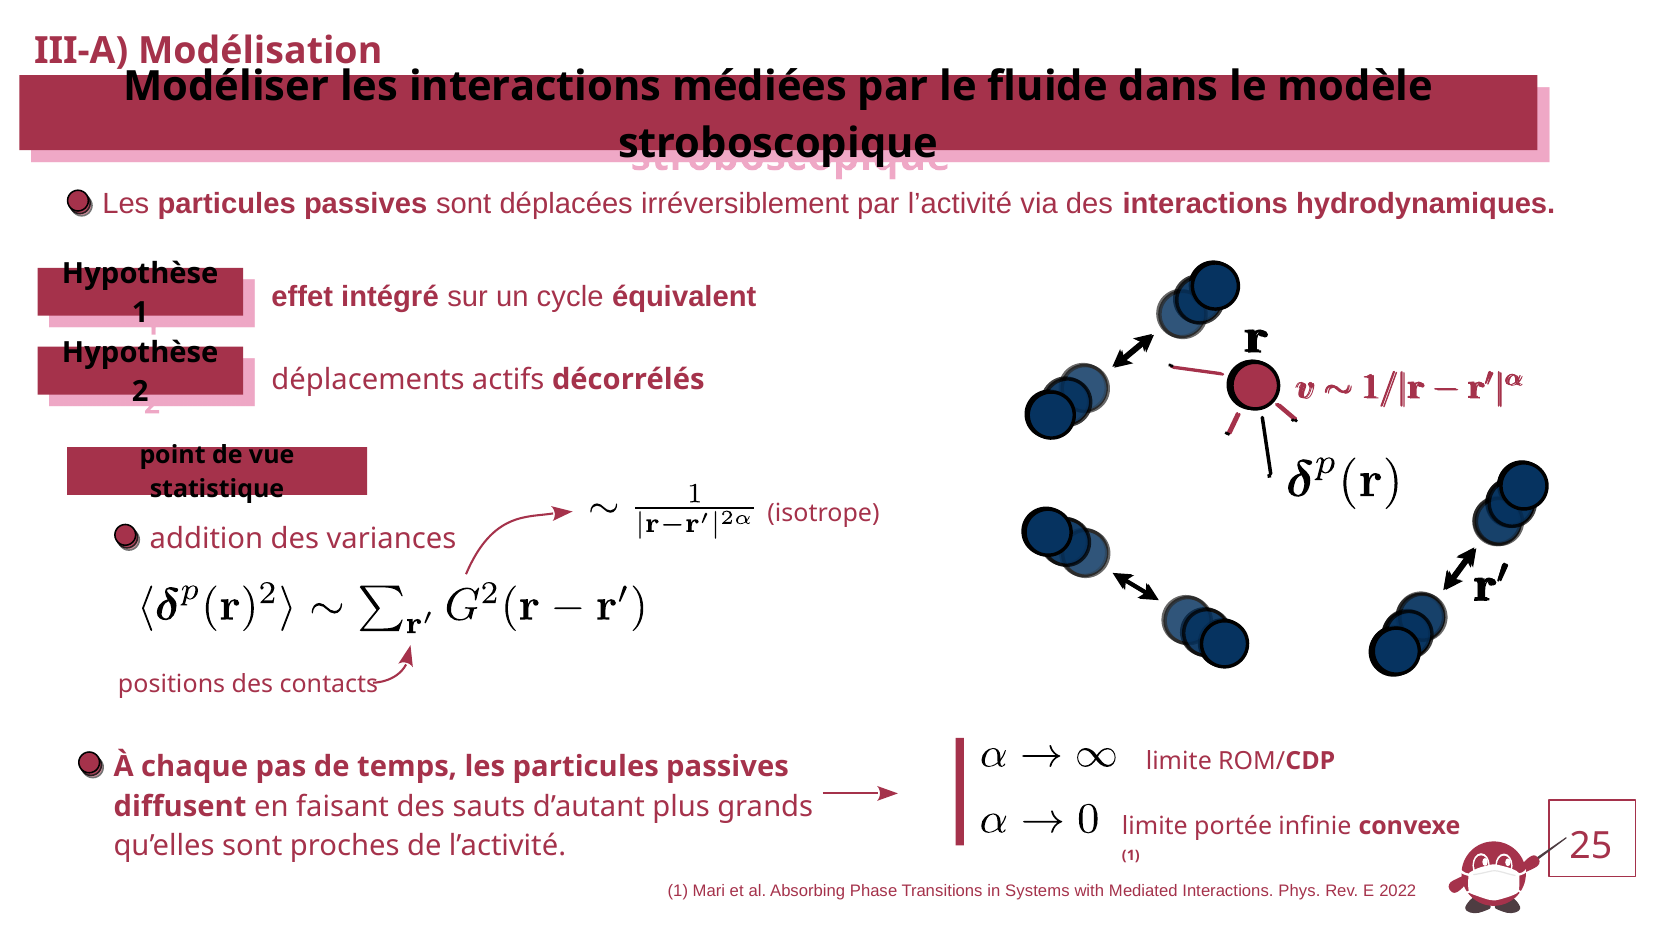

III-A) Modélisation
Modéliser les interactions médiées par le fluide dans le modèle stroboscopique
Les particules passives sont déplacées irréversiblement par l’activité via des interactions hydrodynamiques.
Hypothèse 1
effet intégré sur un cycle équivalent
Hypothèse 2
déplacements actifs décorrélés
point de vue statistique
(isotrope)
addition des variances
positions des contacts
limite ROM/CDP
À chaque pas de temps, les particules passives diffusent en faisant des sauts d’autant plus grands qu’elles sont proches de l’activité.
limite portée infinie convexe (1)
(1) Mari et al. Absorbing Phase Transitions in Systems with Mediated Interactions. Phys. Rev. E 2022